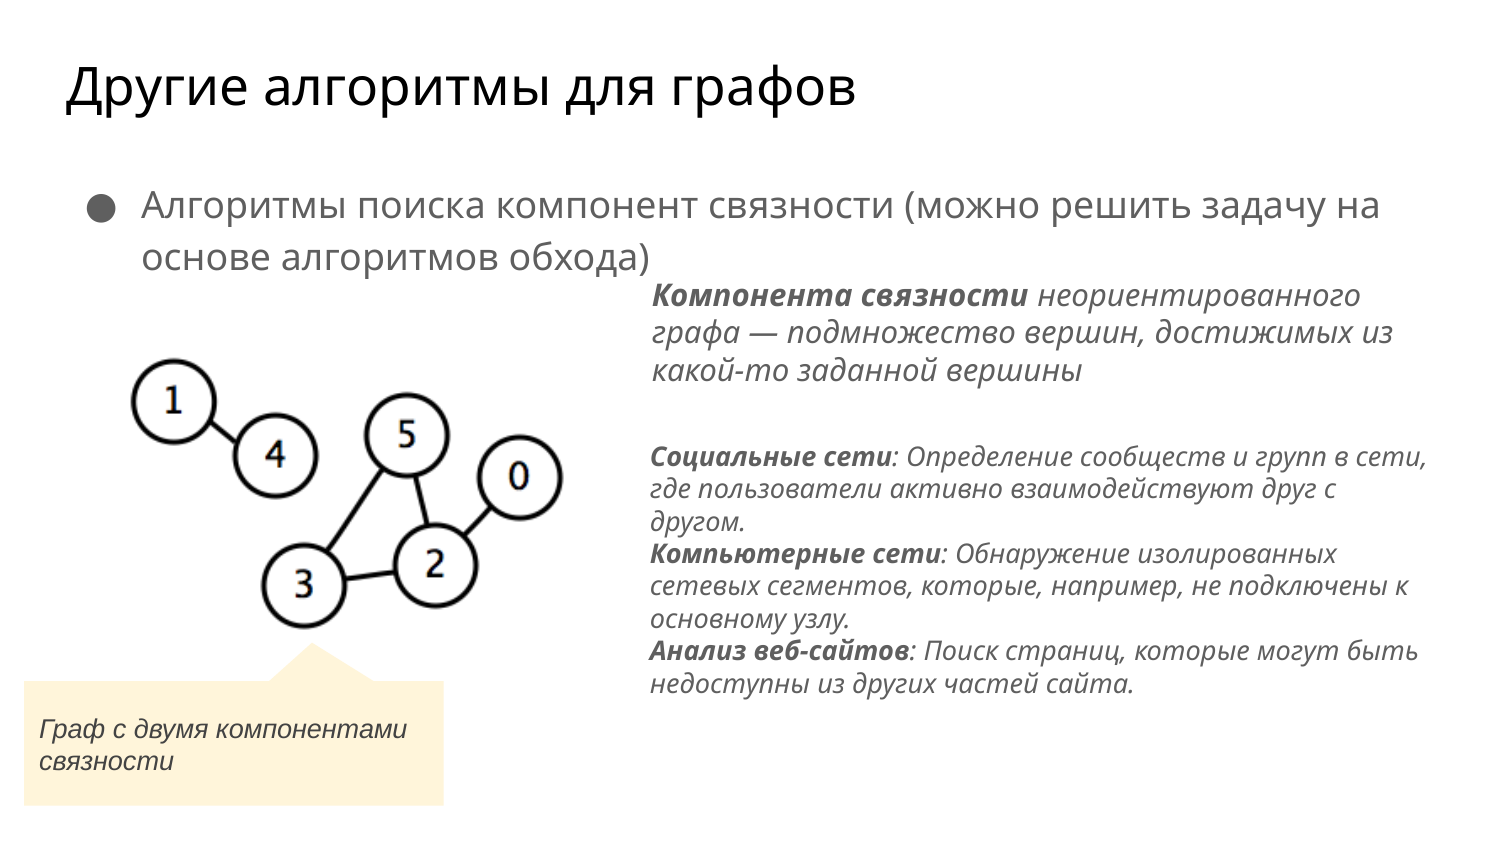

# Другие алгоритмы для графов
Алгоритмы поиска компонент связности (можно решить задачу на основе алгоритмов обхода)
Компонента связности неориентированного графа — подмножество вершин, достижимых из какой-то заданной вершины
Социальные сети: Определение сообществ и групп в сети, где пользователи активно взаимодействуют друг с другом.
Компьютерные сети: Обнаружение изолированных сетевых сегментов, которые, например, не подключены к основному узлу.
Анализ веб-сайтов: Поиск страниц, которые могут быть недоступны из других частей сайта.
Граф с двумя компонентами связности